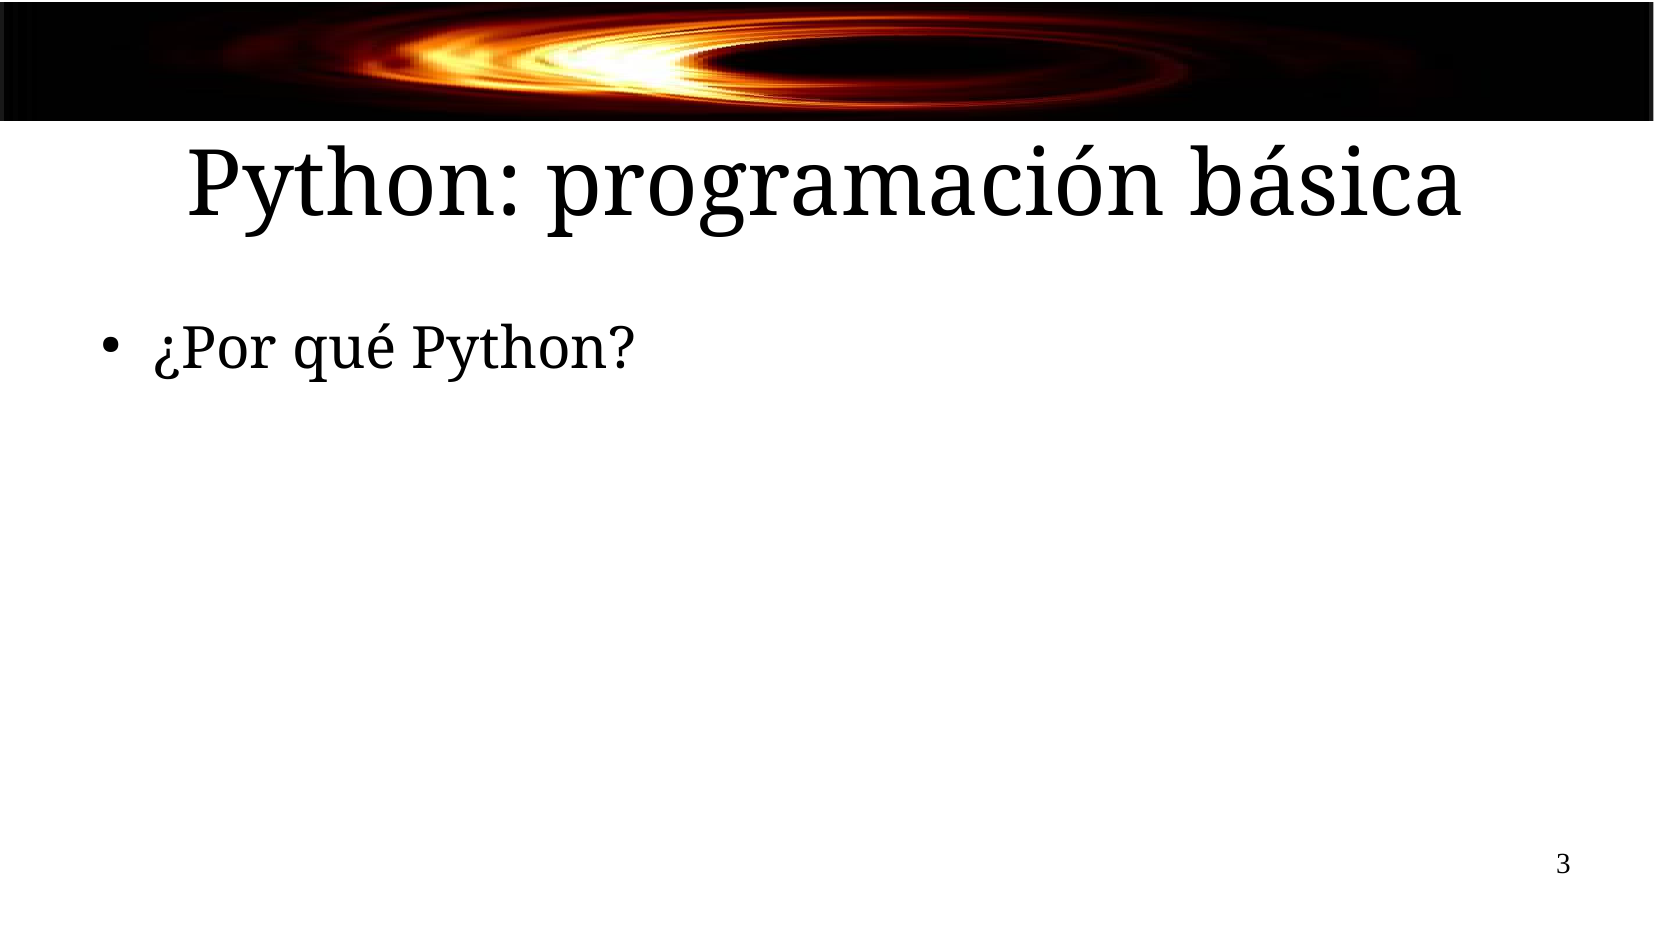

# Python: programación básica
¿Por qué Python?
3